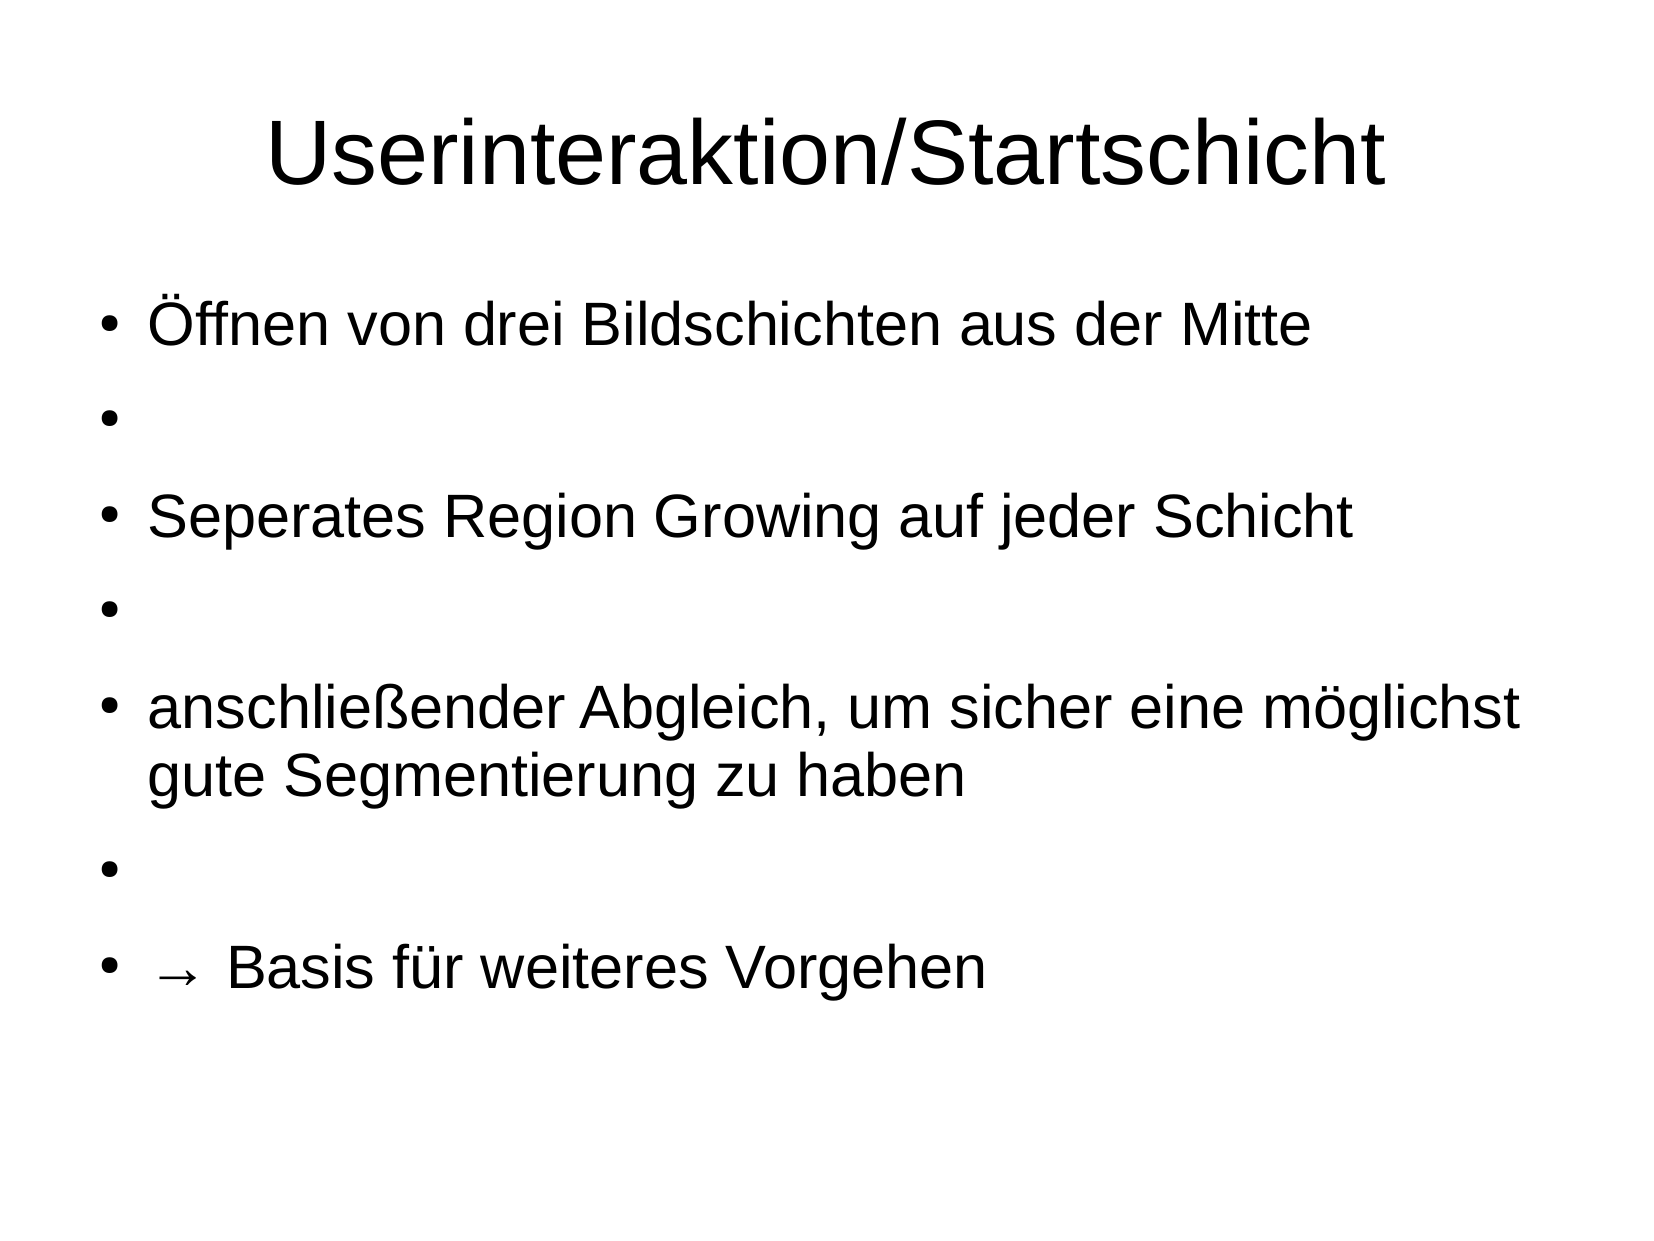

# Userinteraktion/Startschicht
Öffnen von drei Bildschichten aus der Mitte
Seperates Region Growing auf jeder Schicht
anschließender Abgleich, um sicher eine möglichst gute Segmentierung zu haben
→ Basis für weiteres Vorgehen